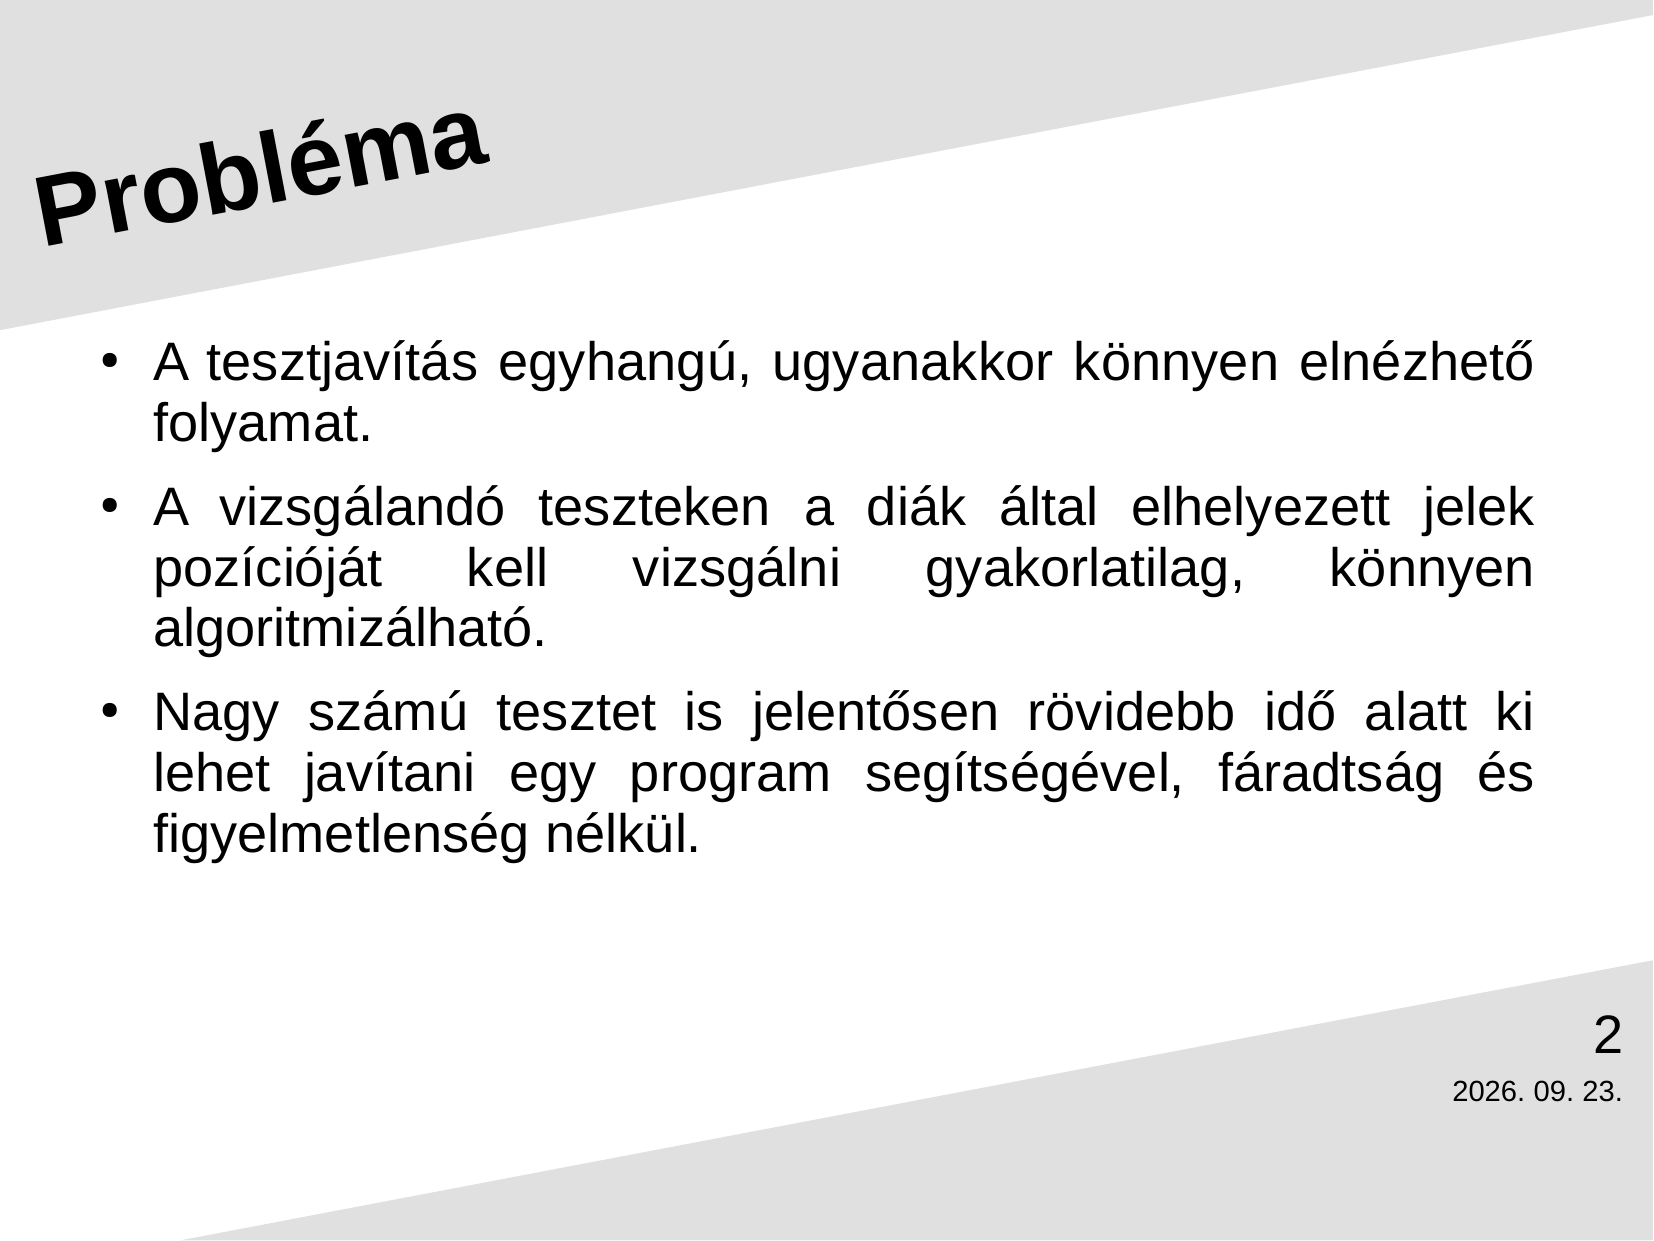

# Probléma
A tesztjavítás egyhangú, ugyanakkor könnyen elnézhető folyamat.
A vizsgálandó teszteken a diák által elhelyezett jelek pozícióját kell vizsgálni gyakorlatilag, könnyen algoritmizálható.
Nagy számú tesztet is jelentősen rövidebb idő alatt ki lehet javítani egy program segítségével, fáradtság és figyelmetlenség nélkül.
2